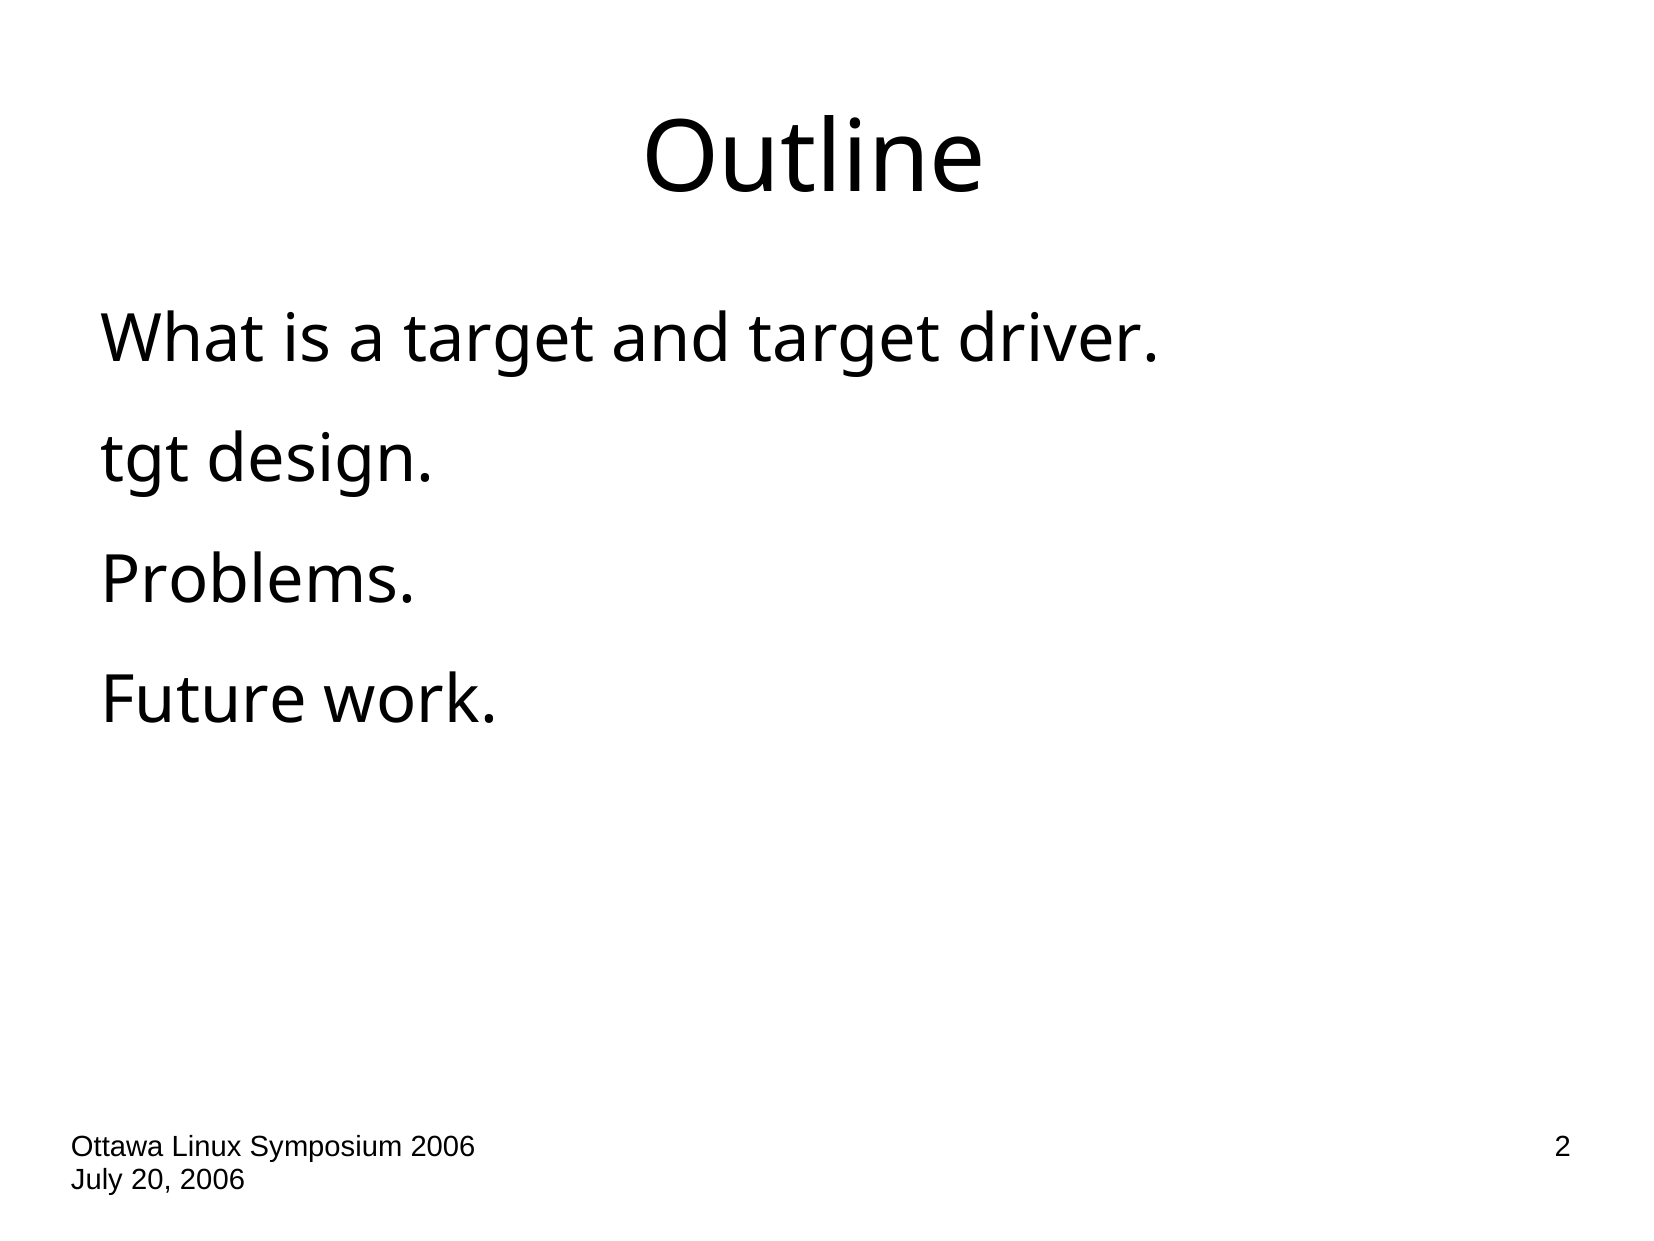

# Outline
What is a target and target driver.
tgt design.
Problems.
Future work.
2